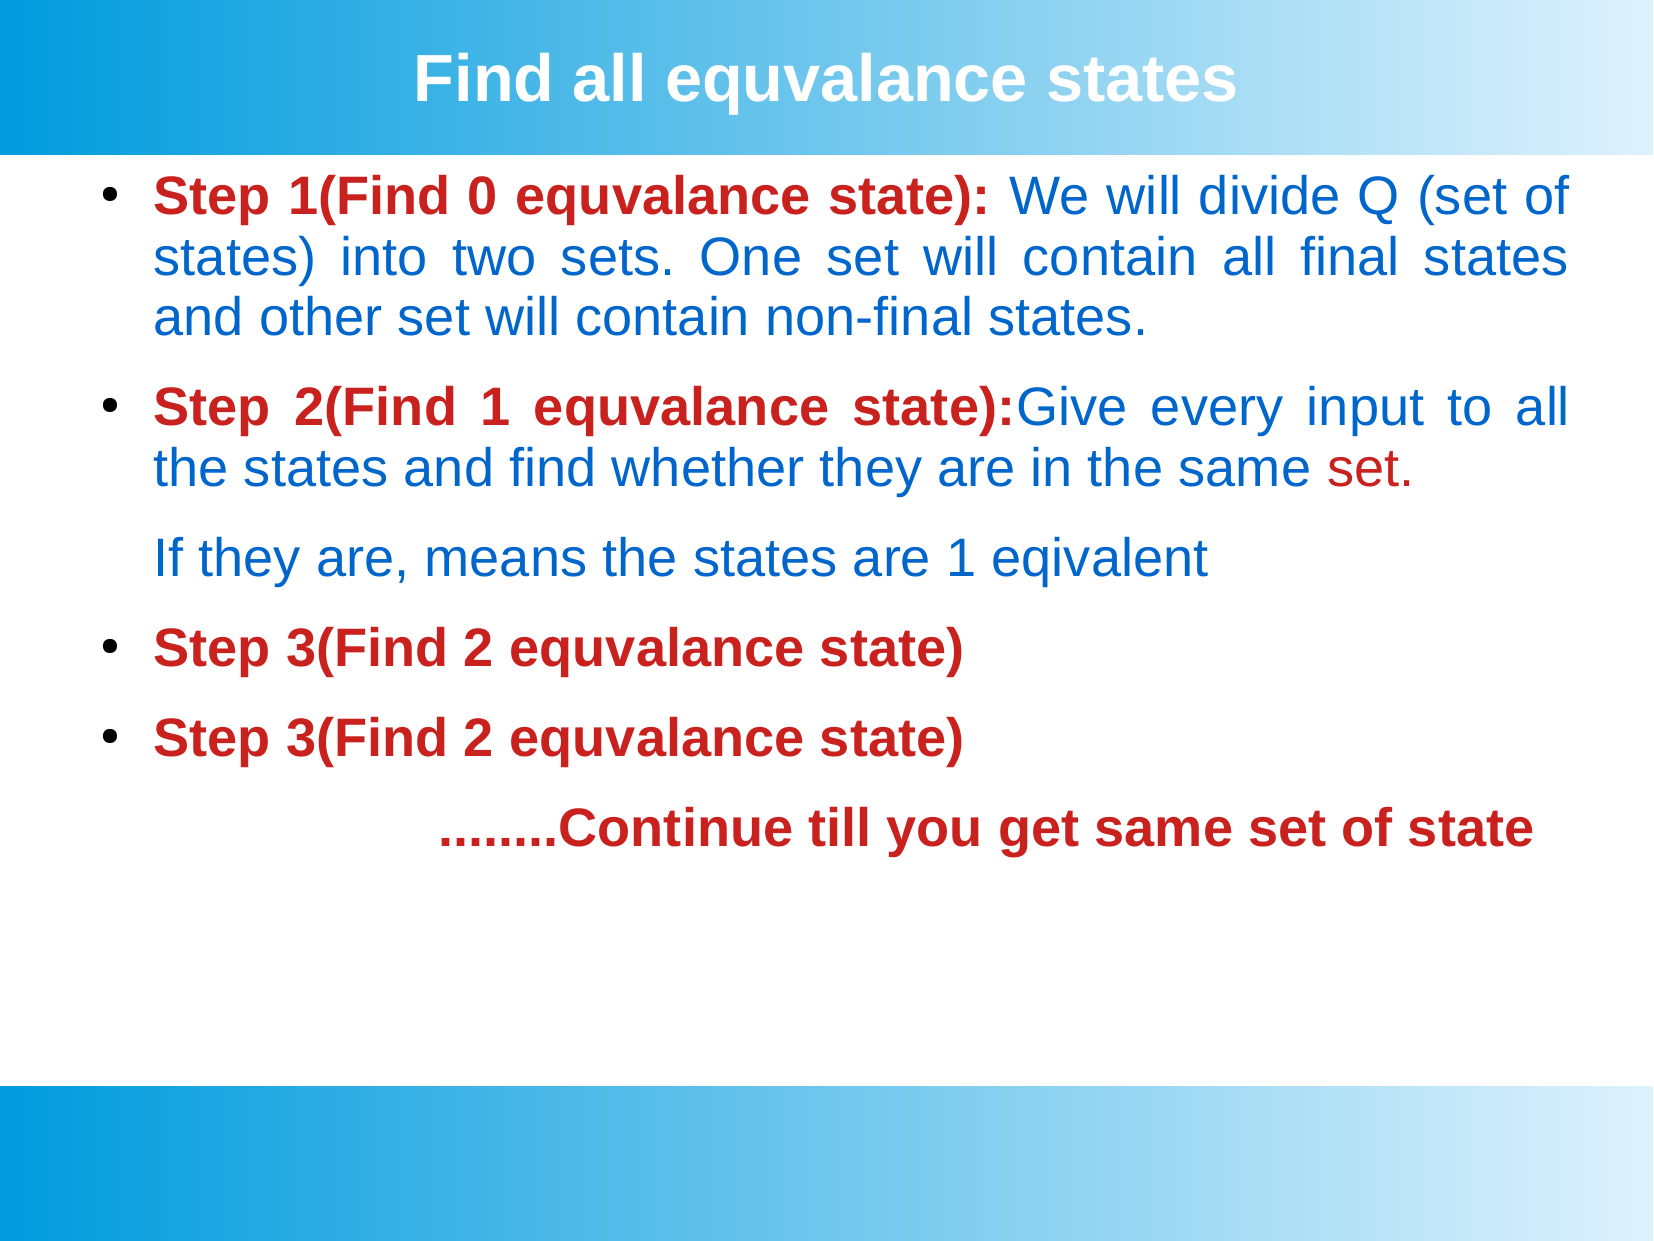

# Find all equvalance states
Step 1(Find 0 equvalance state): We will divide Q (set of states) into two sets. One set will contain all final states and other set will contain non-final states.
Step 2(Find 1 equvalance state):Give every input to all the states and find whether they are in the same set.
If they are, means the states are 1 eqivalent
Step 3(Find 2 equvalance state)
Step 3(Find 2 equvalance state)
 ........Continue till you get same set of state